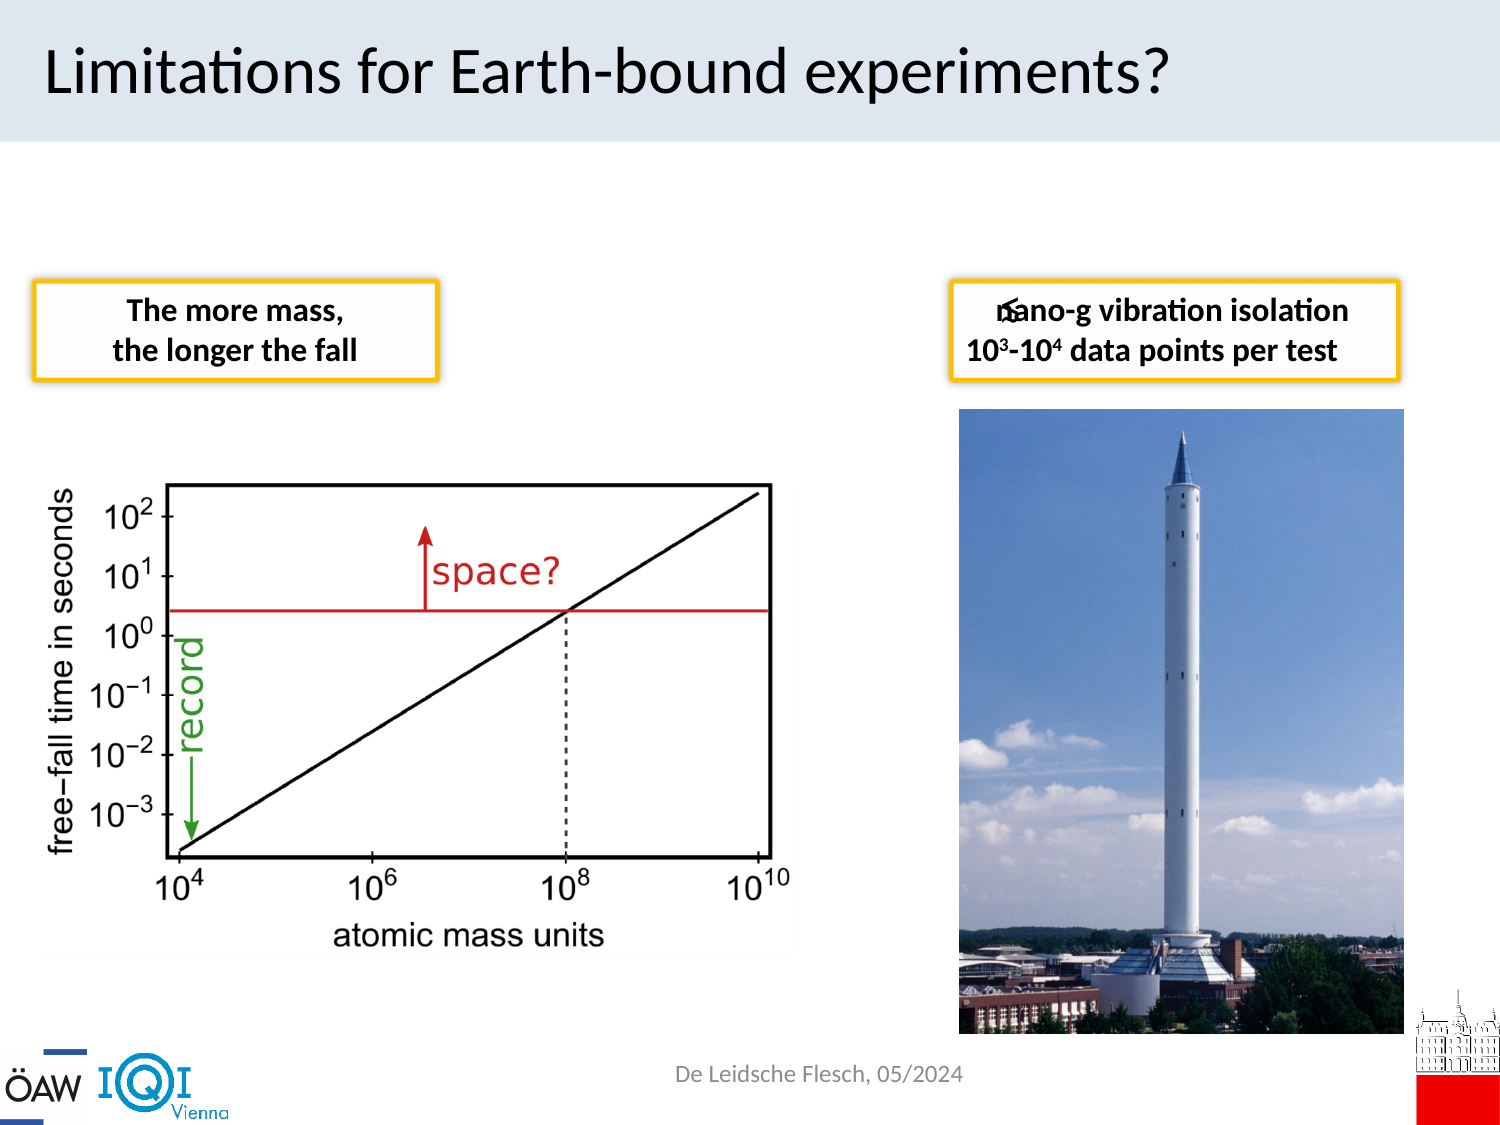

# Limitations for Earth-bound experiments?
The more mass,
the longer the fall
 nano-g vibration isolation
103-104 data points per test
De Leidsche Flesch, 05/2024